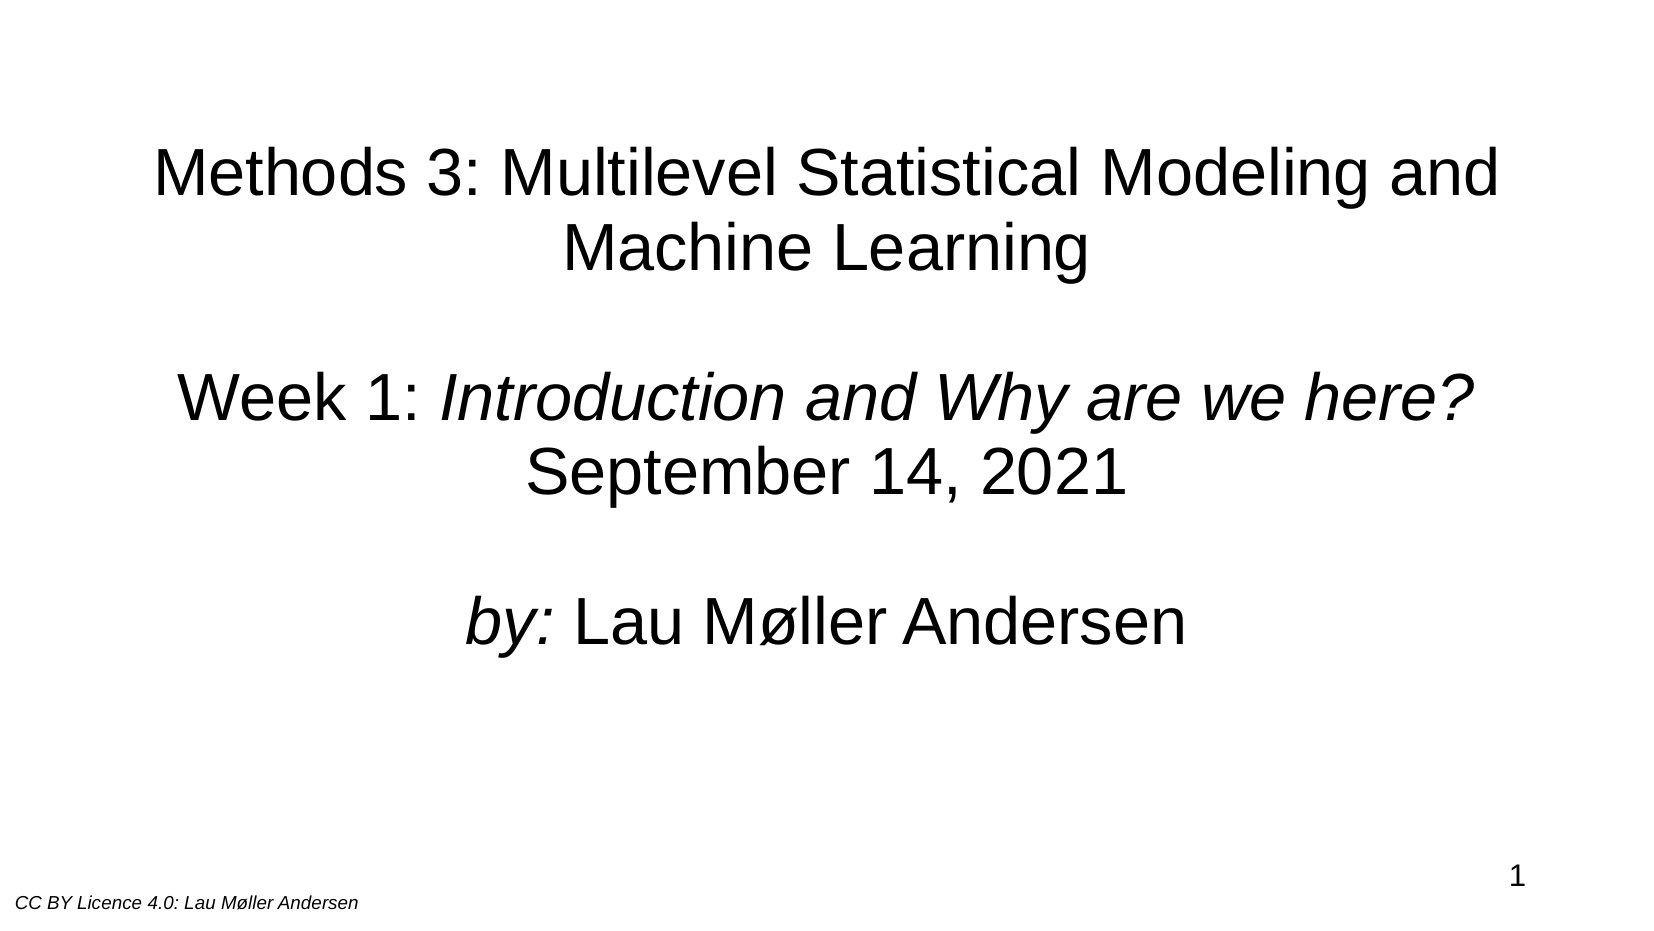

# Methods 3: Multilevel Statistical Modeling and Machine Learning
Week 1: Introduction and Why are we here?
September 14, 2021
by: Lau Møller Andersen
CC BY Licence 4.0: Lau Møller Andersen